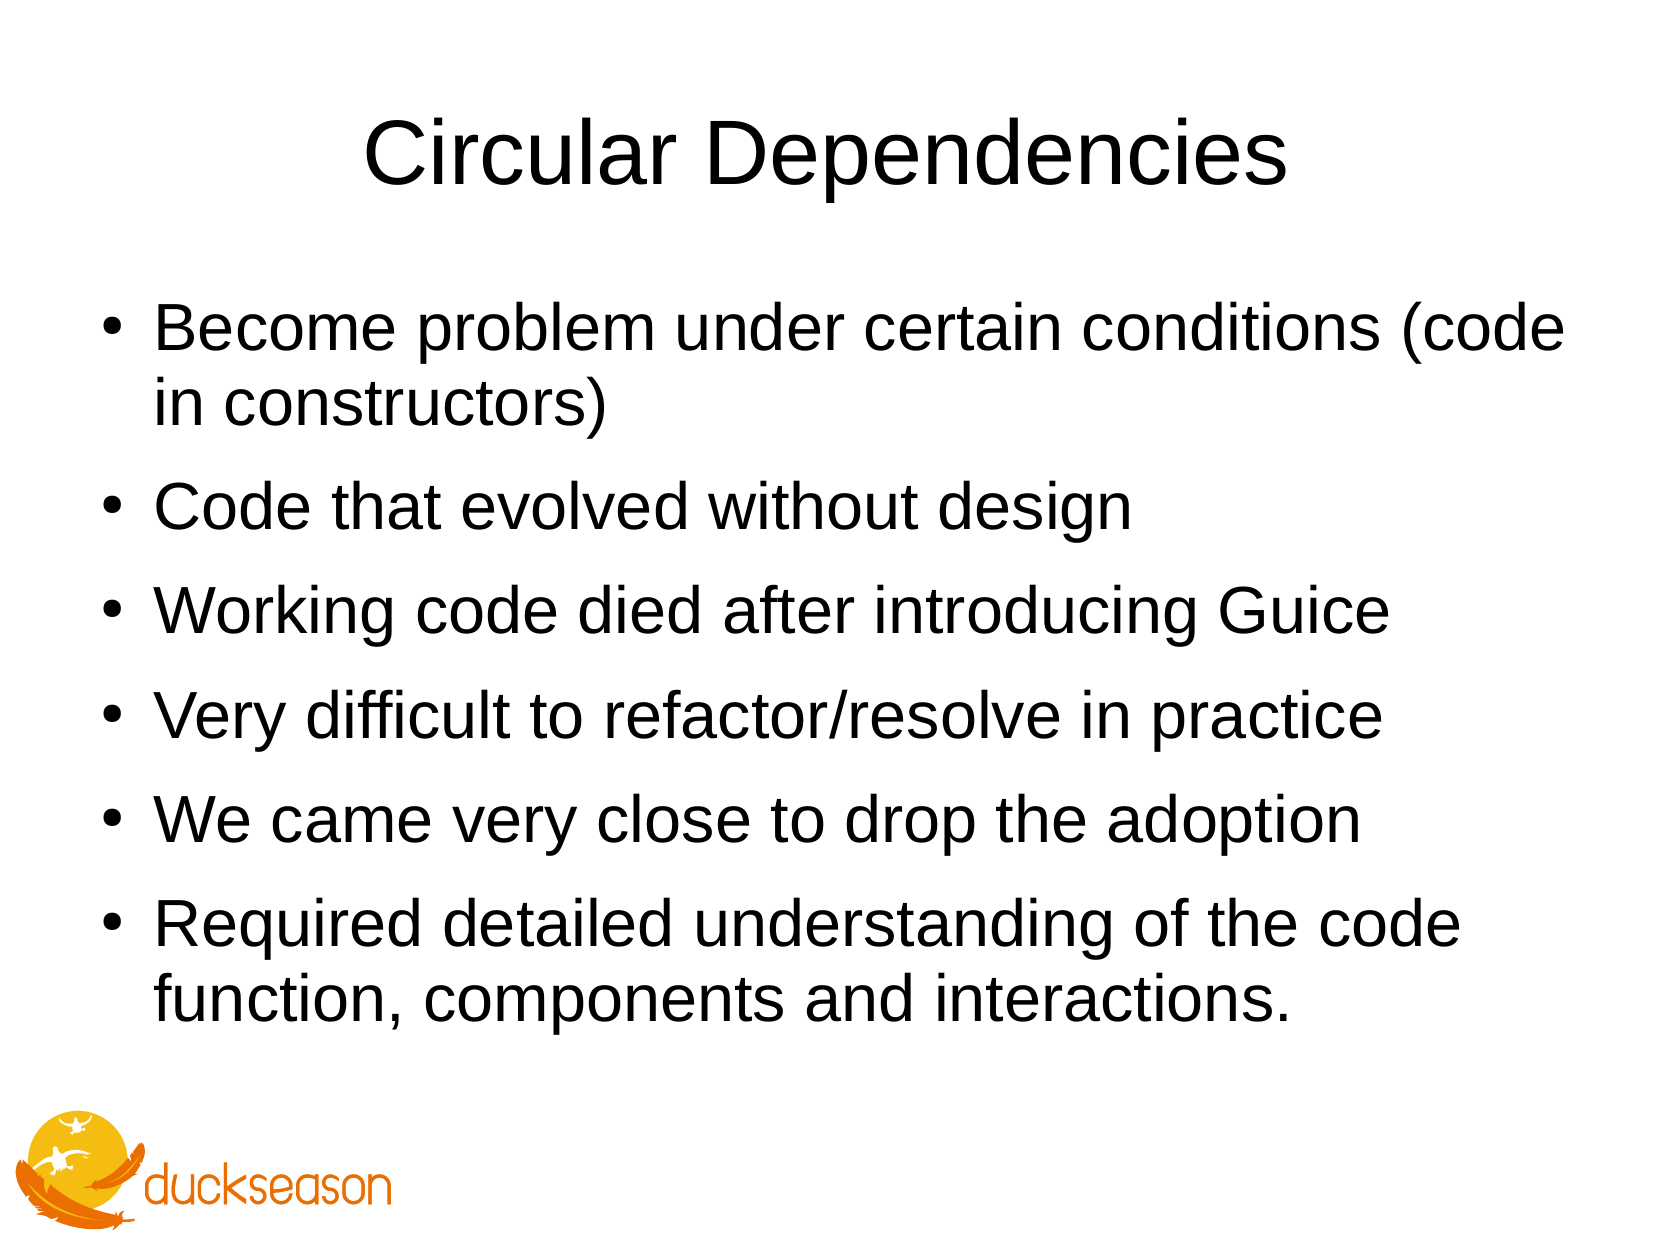

# Circular Dependencies
Become problem under certain conditions (code in constructors)
Code that evolved without design
Working code died after introducing Guice
Very difficult to refactor/resolve in practice
We came very close to drop the adoption
Required detailed understanding of the code function, components and interactions.